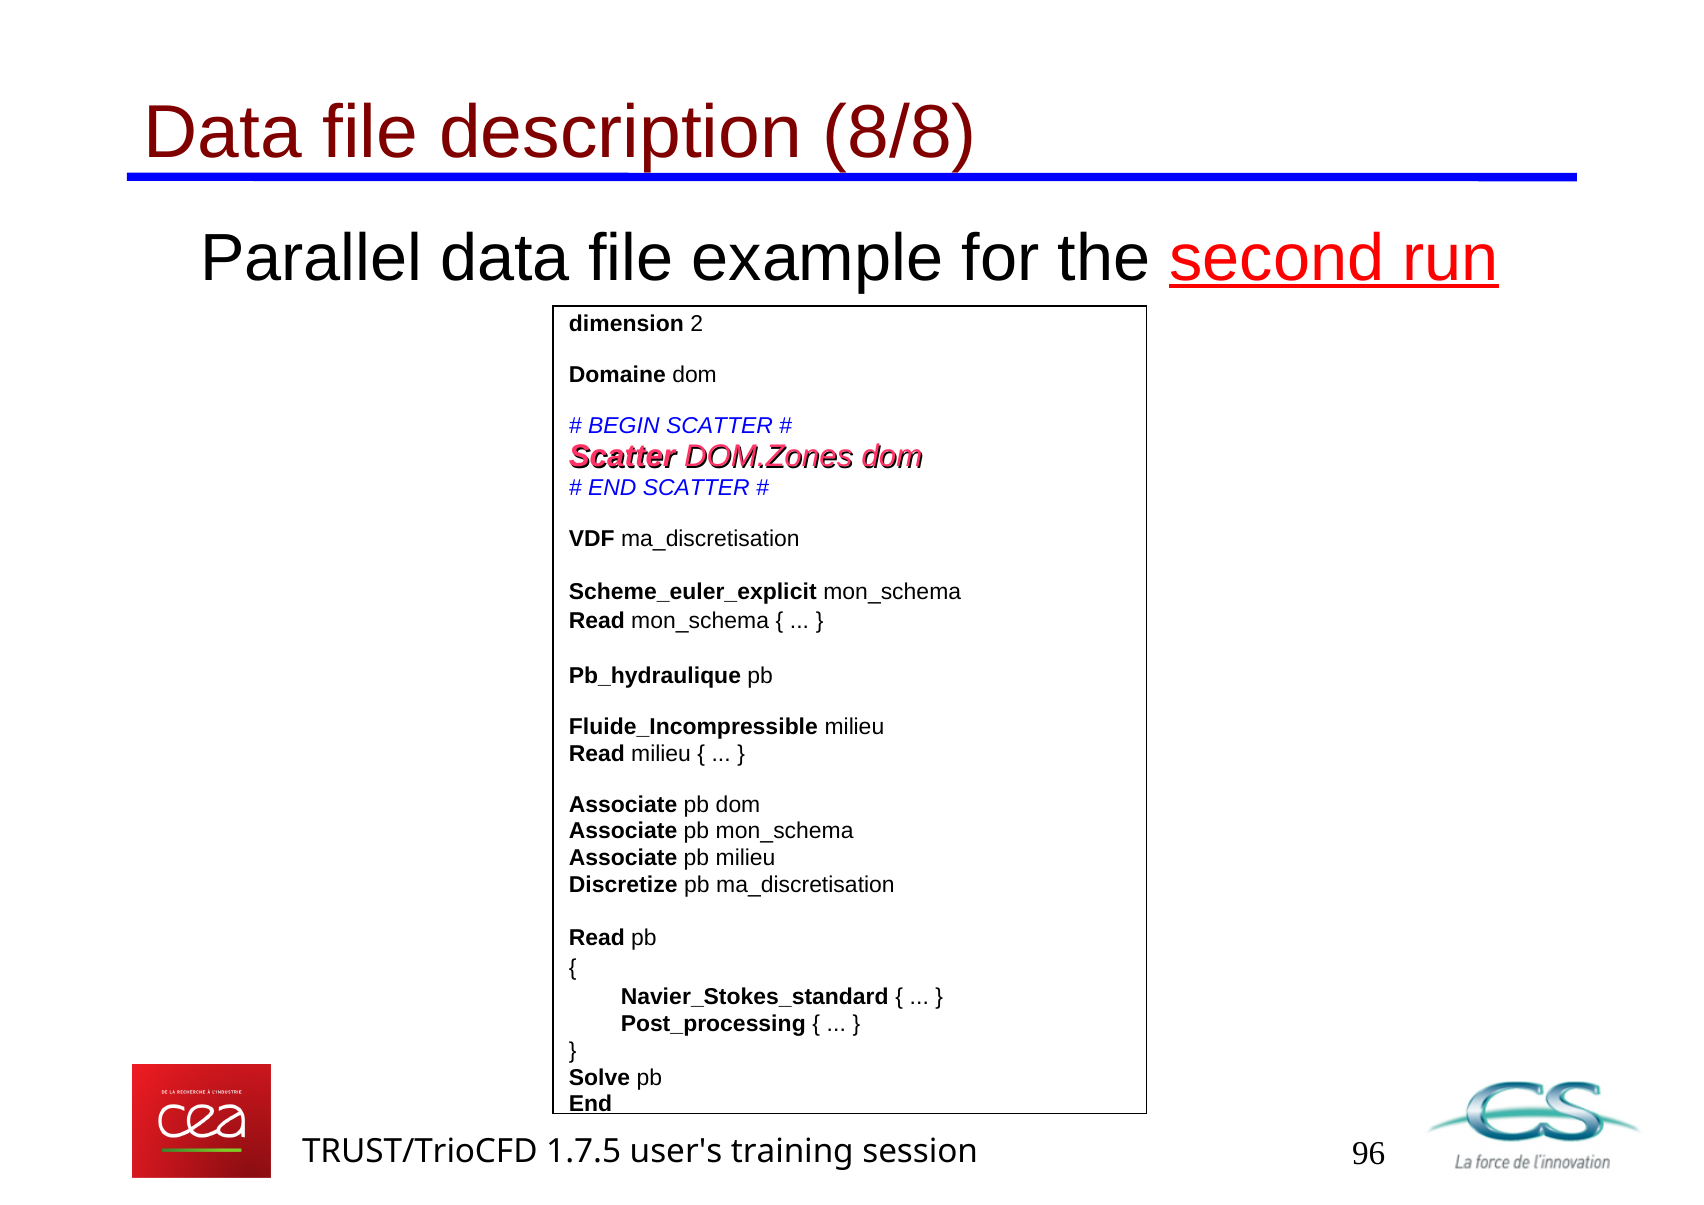

# Data file description (8/8)
Parallel data file example for the second run
dimension 2
Domaine dom
# BEGIN SCATTER #
Scatter DOM.Zones dom
# END SCATTER #
VDF ma_discretisation
Scheme_euler_explicit mon_schema
Read mon_schema { ... }
Pb_hydraulique pb
Fluide_Incompressible milieu
Read milieu { ... }
Associate pb dom
Associate pb mon_schema
Associate pb milieu
Discretize pb ma_discretisation
Read pb
{
 Navier_Stokes_standard { ... }
 Post_processing { ... }
}
Solve pb
End
TRUST/TrioCFD 1.7.5 user's training session
96